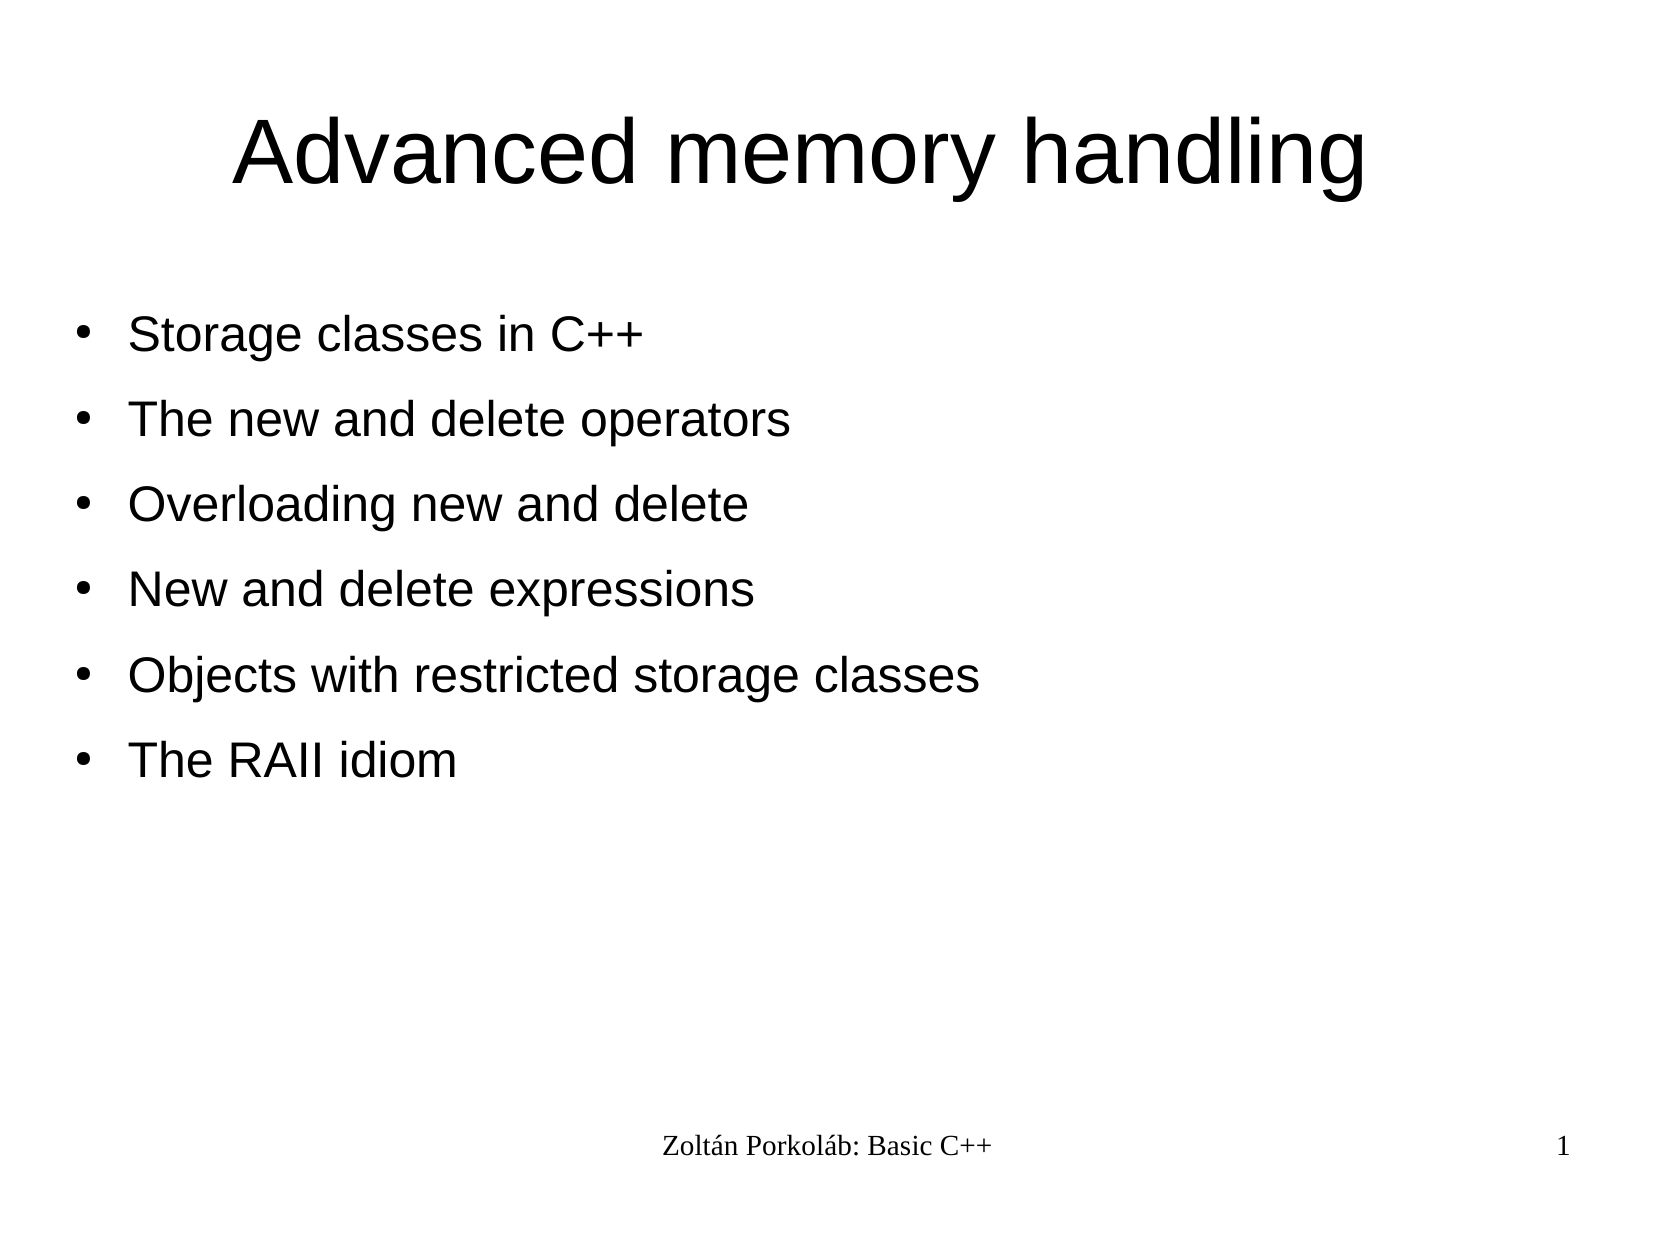

# Advanced memory handling
Storage classes in C++
The new and delete operators
Overloading new and delete
New and delete expressions
Objects with restricted storage classes
The RAII idiom
Zoltán Porkoláb: Basic C++
1